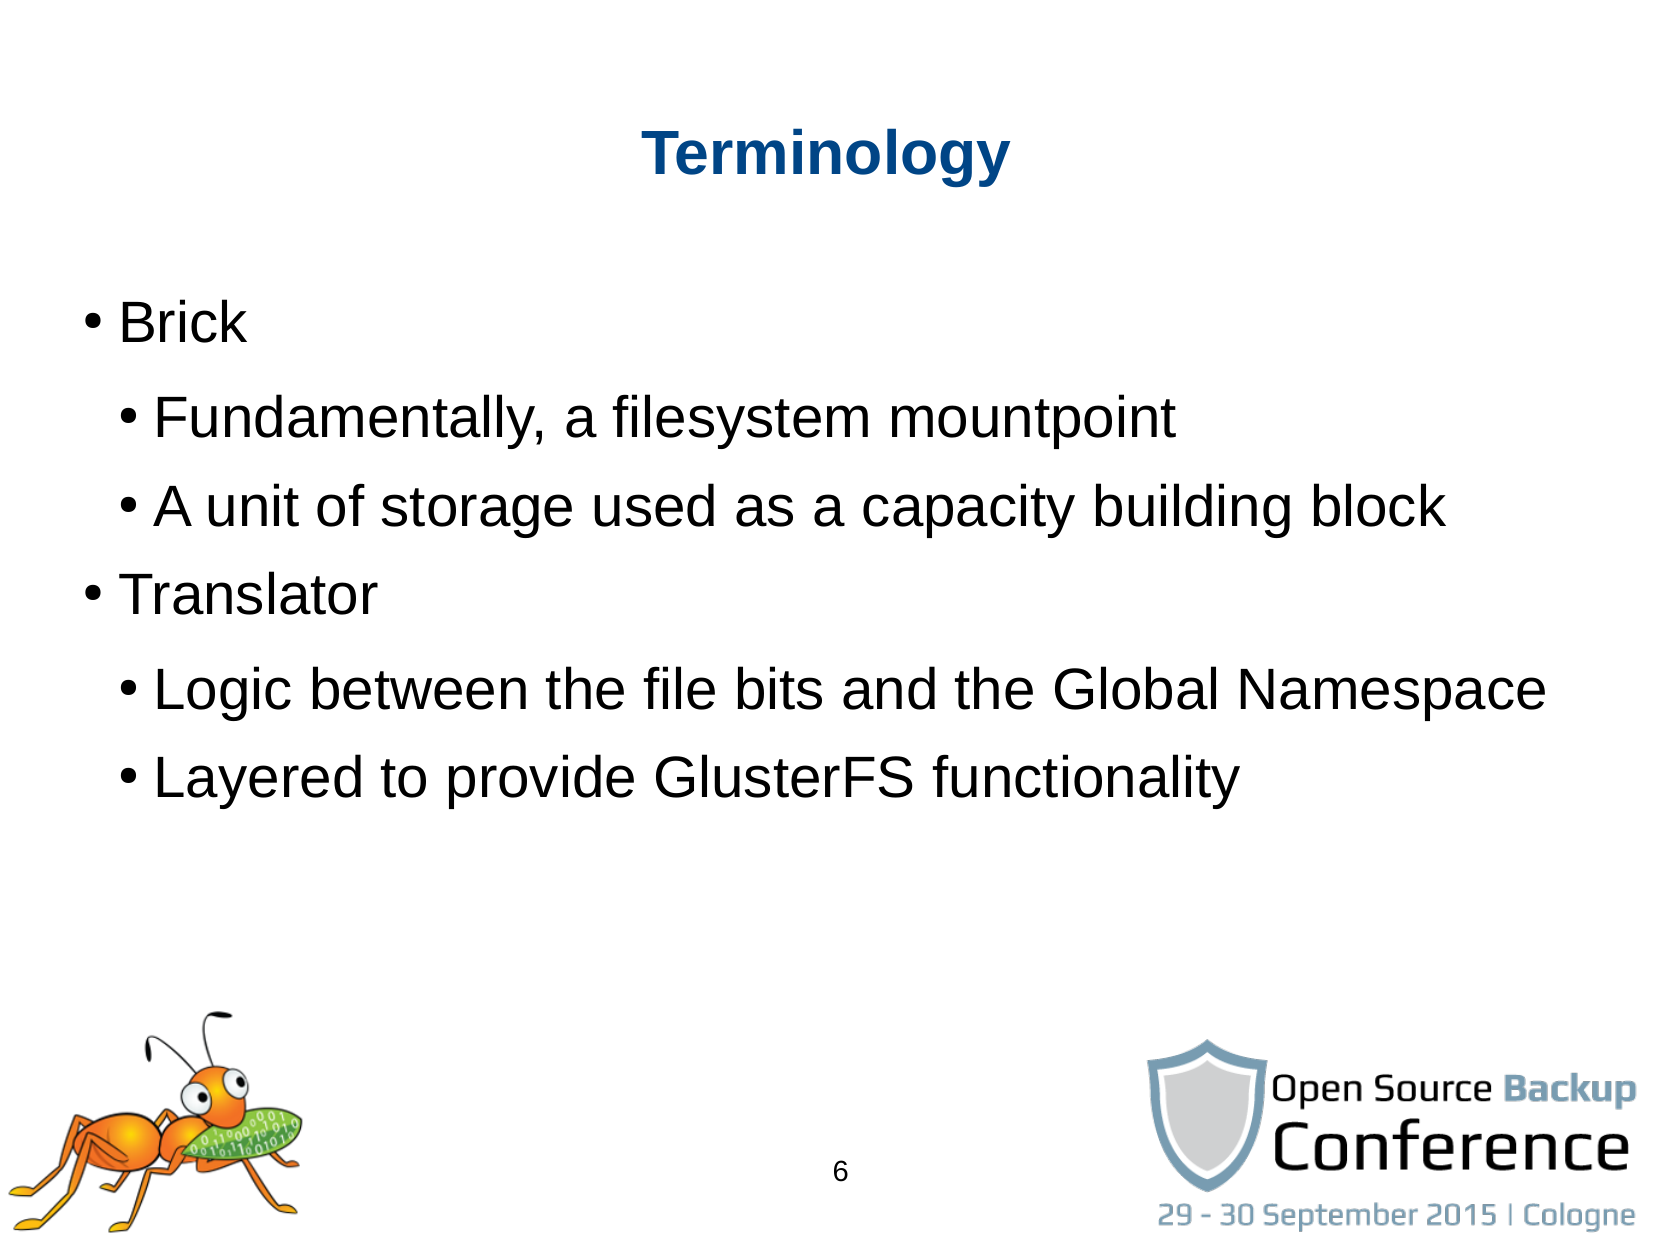

# Terminology
Brick
Fundamentally, a filesystem mountpoint
A unit of storage used as a capacity building block
Translator
Logic between the file bits and the Global Namespace
Layered to provide GlusterFS functionality
6